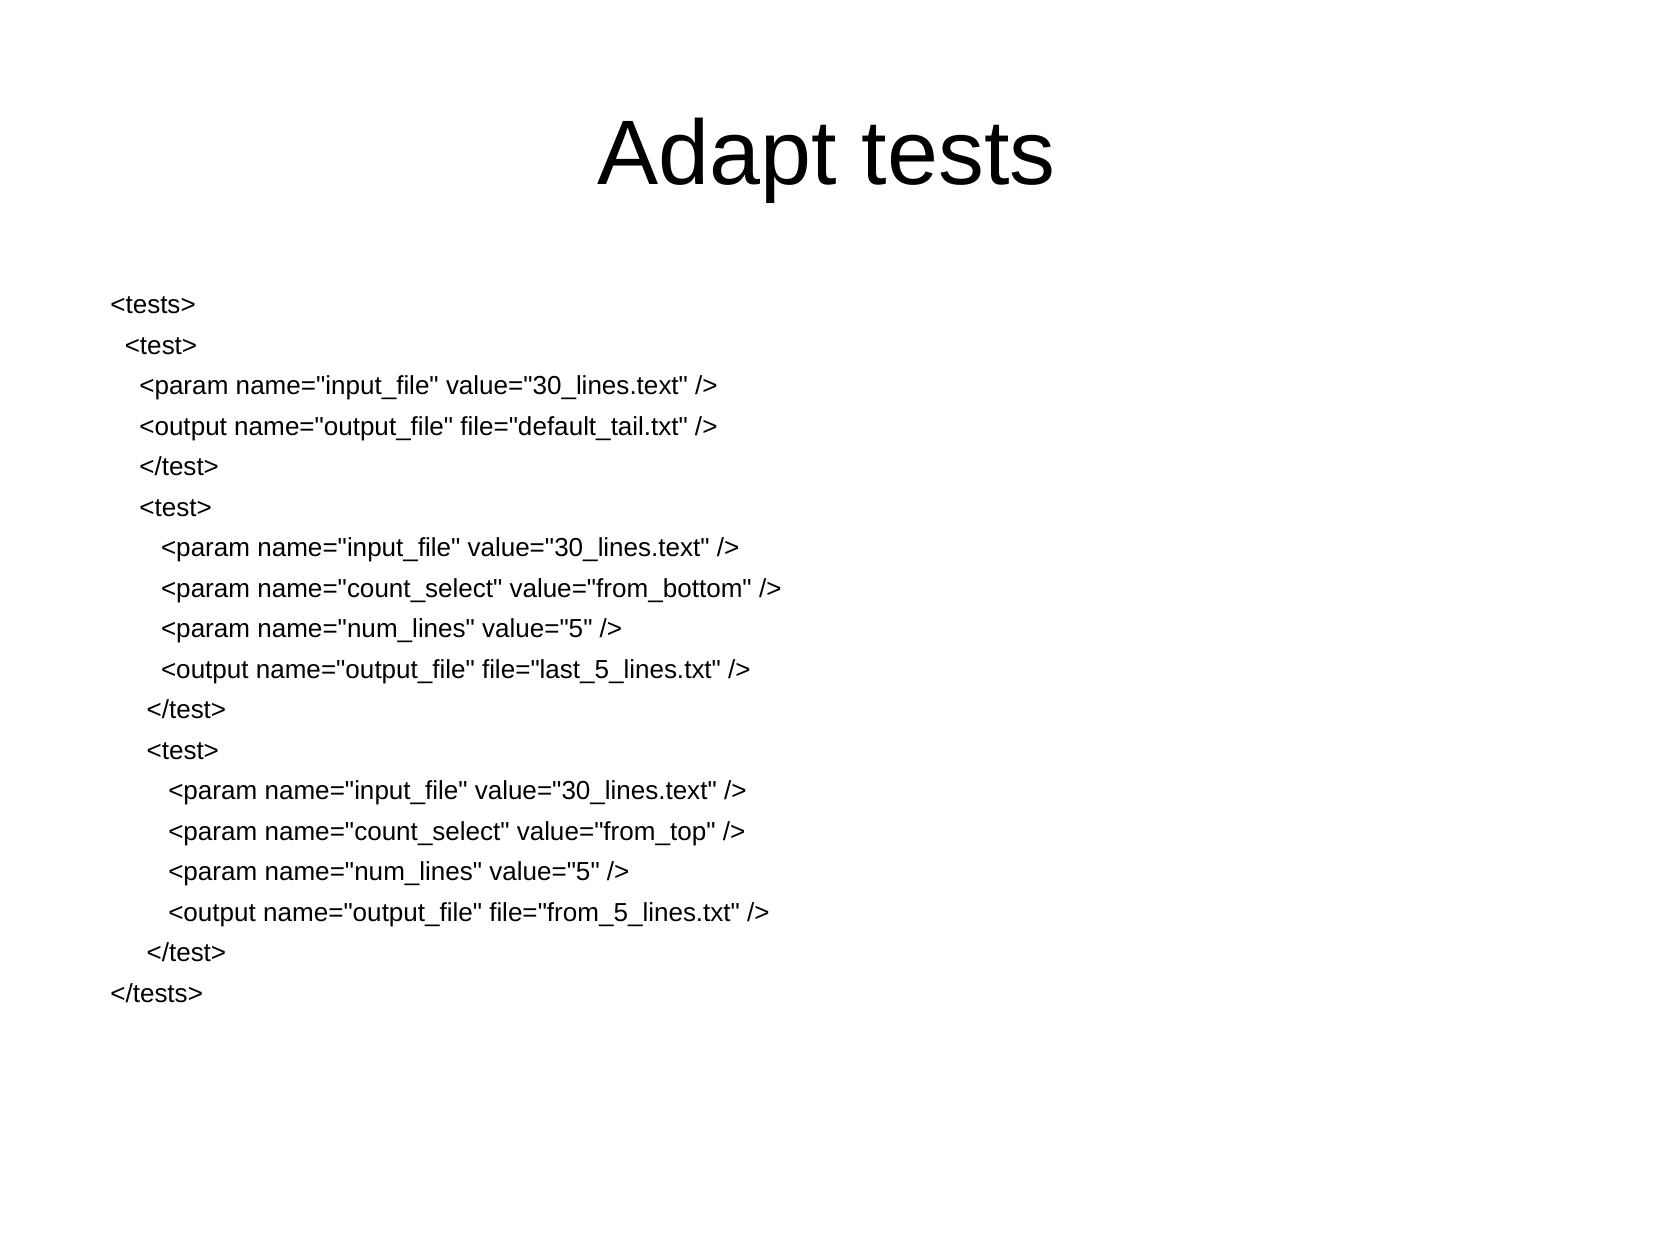

# Adapt tests
<tests>
 <test>
 <param name="input_file" value="30_lines.text" />
 <output name="output_file" file="default_tail.txt" />
 </test>
 <test>
 <param name="input_file" value="30_lines.text" />
 <param name="count_select" value="from_bottom" />
 <param name="num_lines" value="5" />
 <output name="output_file" file="last_5_lines.txt" />
 </test>
 <test>
 <param name="input_file" value="30_lines.text" />
 <param name="count_select" value="from_top" />
 <param name="num_lines" value="5" />
 <output name="output_file" file="from_5_lines.txt" />
 </test>
</tests>